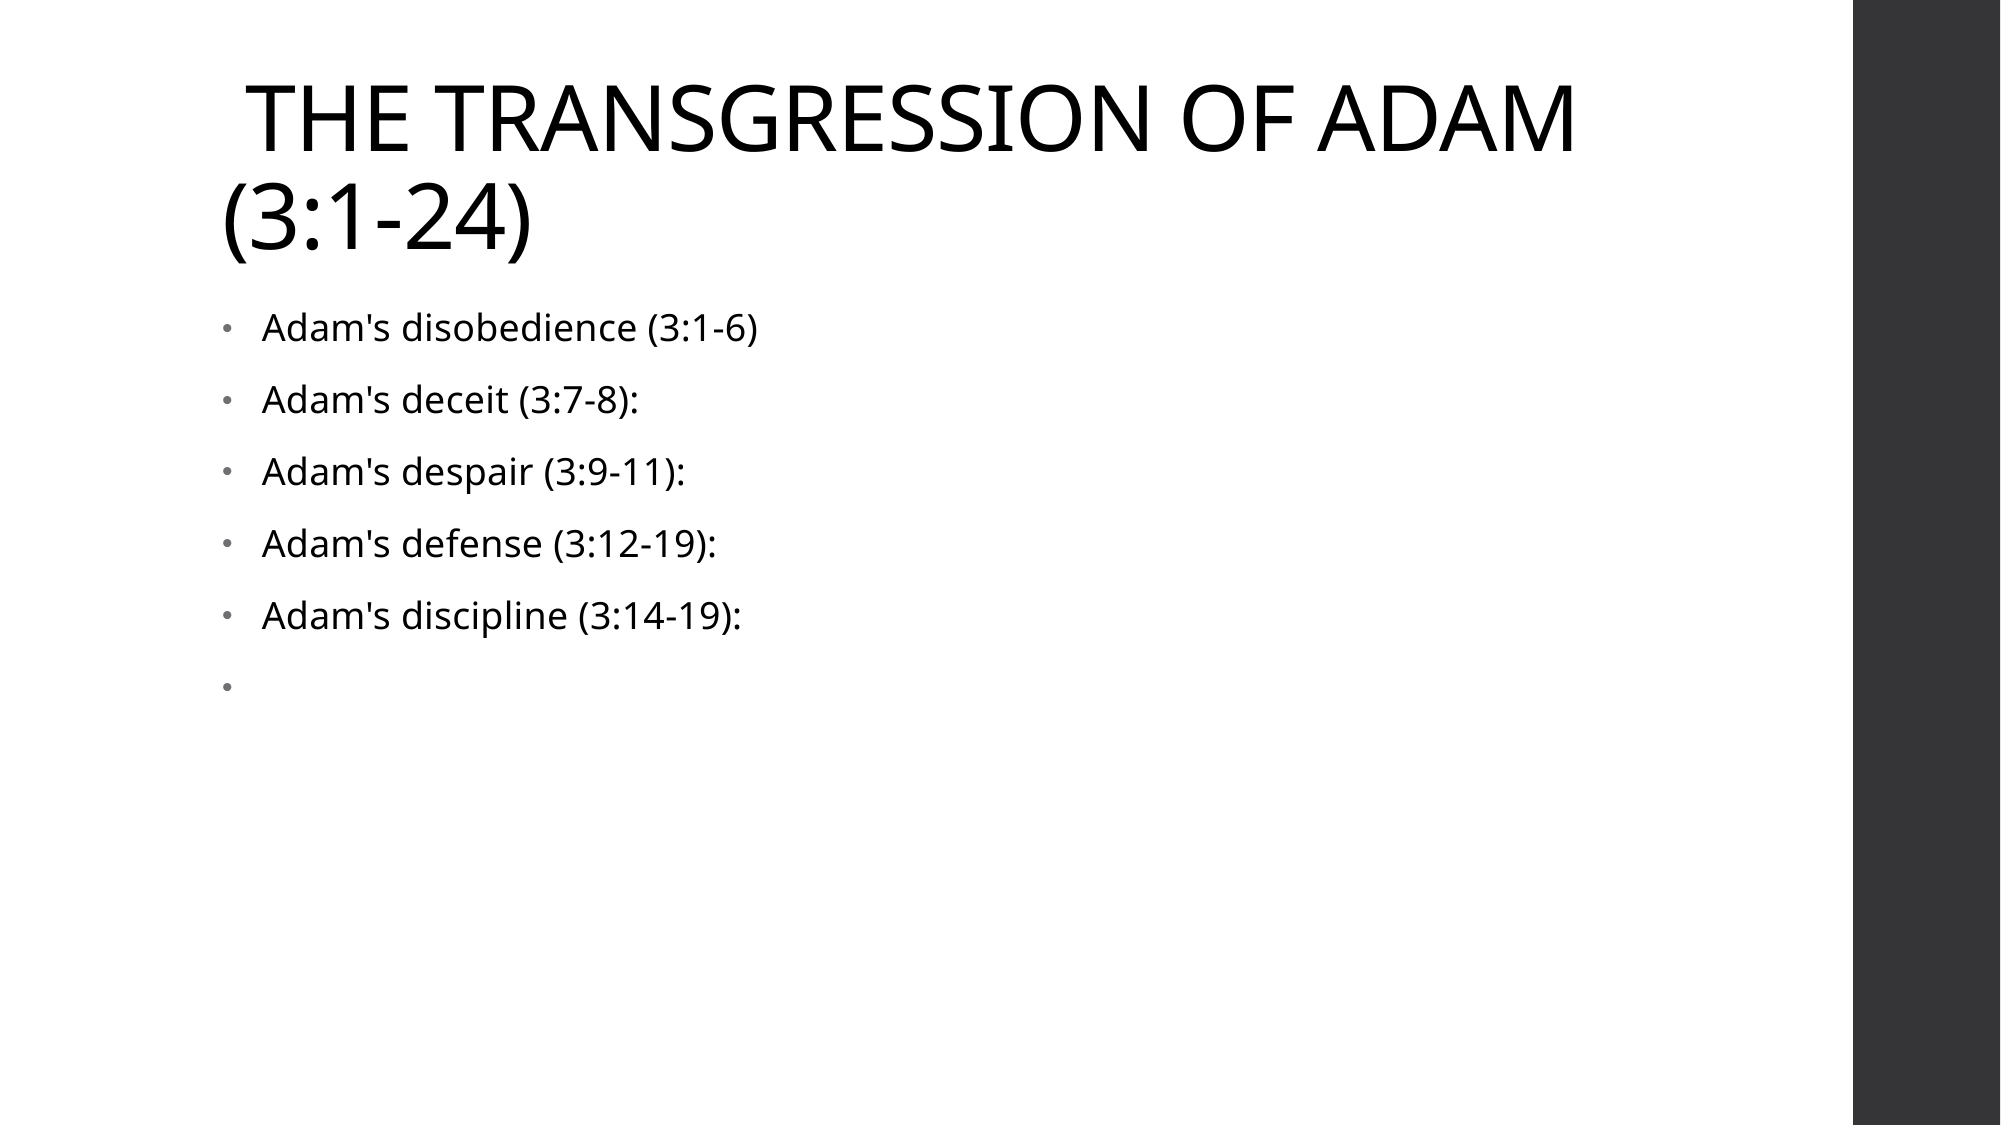

# THE TRANSGRESSION OF ADAM (3:1-24)
 Adam's disobedience (3:1-6)
 Adam's deceit (3:7-8):
 Adam's despair (3:9-11):
 Adam's defense (3:12-19):
 Adam's discipline (3:14-19):